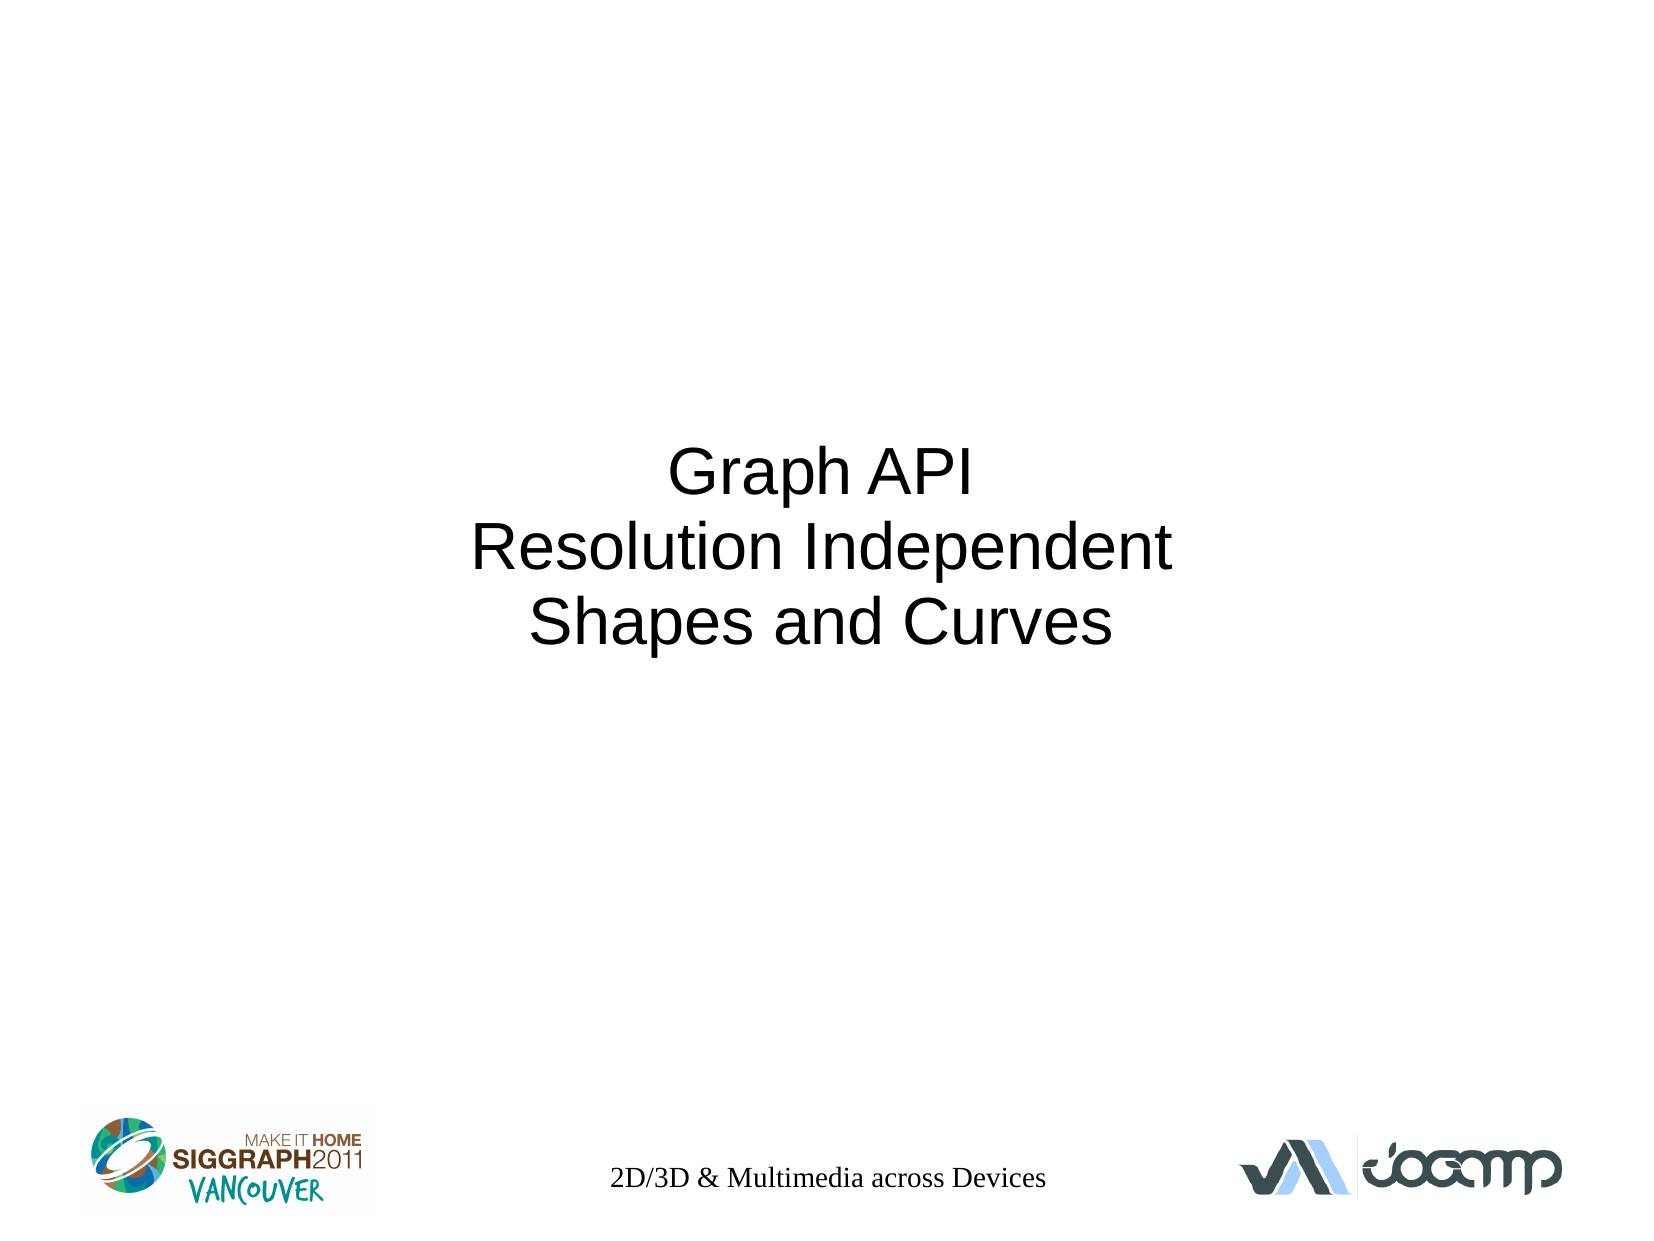

# Graph API Resolution Independent Shapes and Curves
2D/3D & Multimedia across Devices